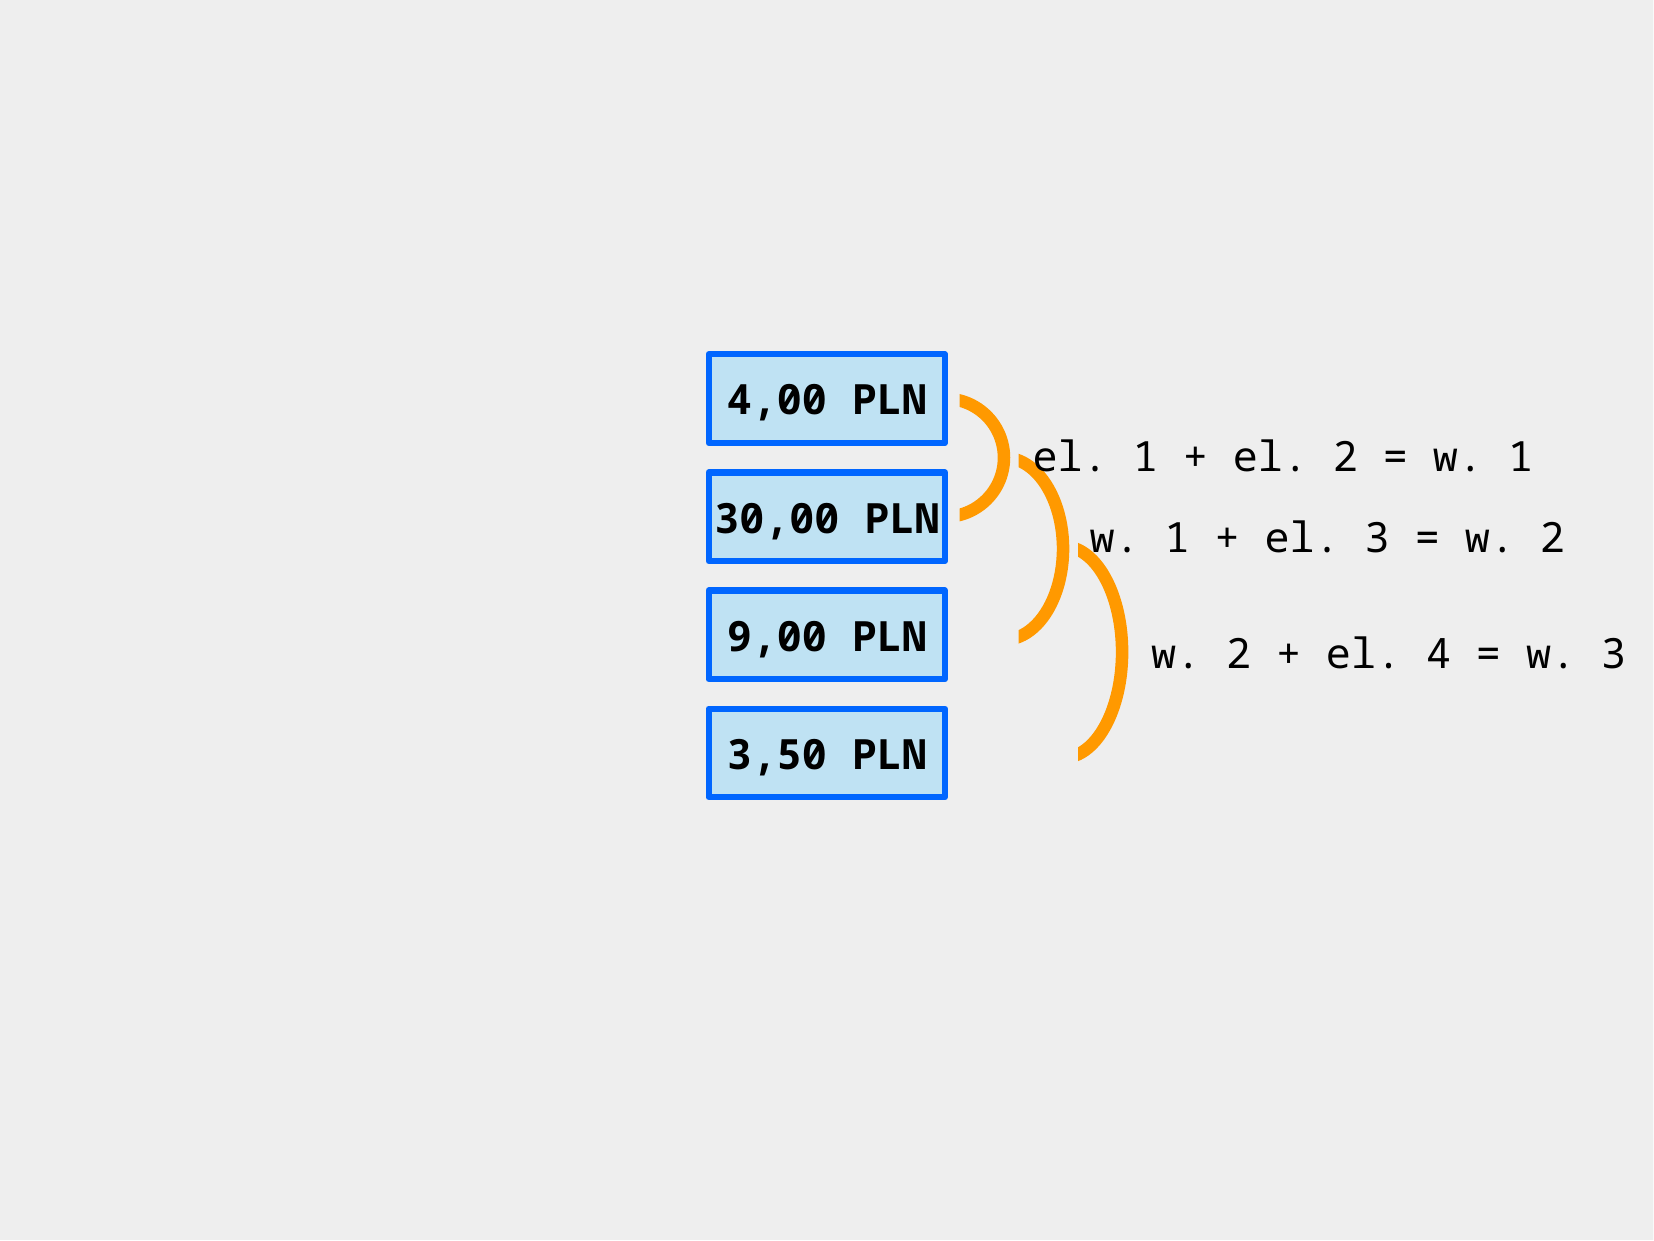

4,00 PLN
el. 1 + el. 2 = w. 1
30,00 PLN
w. 1 + el. 3 = w. 2
9,00 PLN
w. 2 + el. 4 = w. 3
3,50 PLN